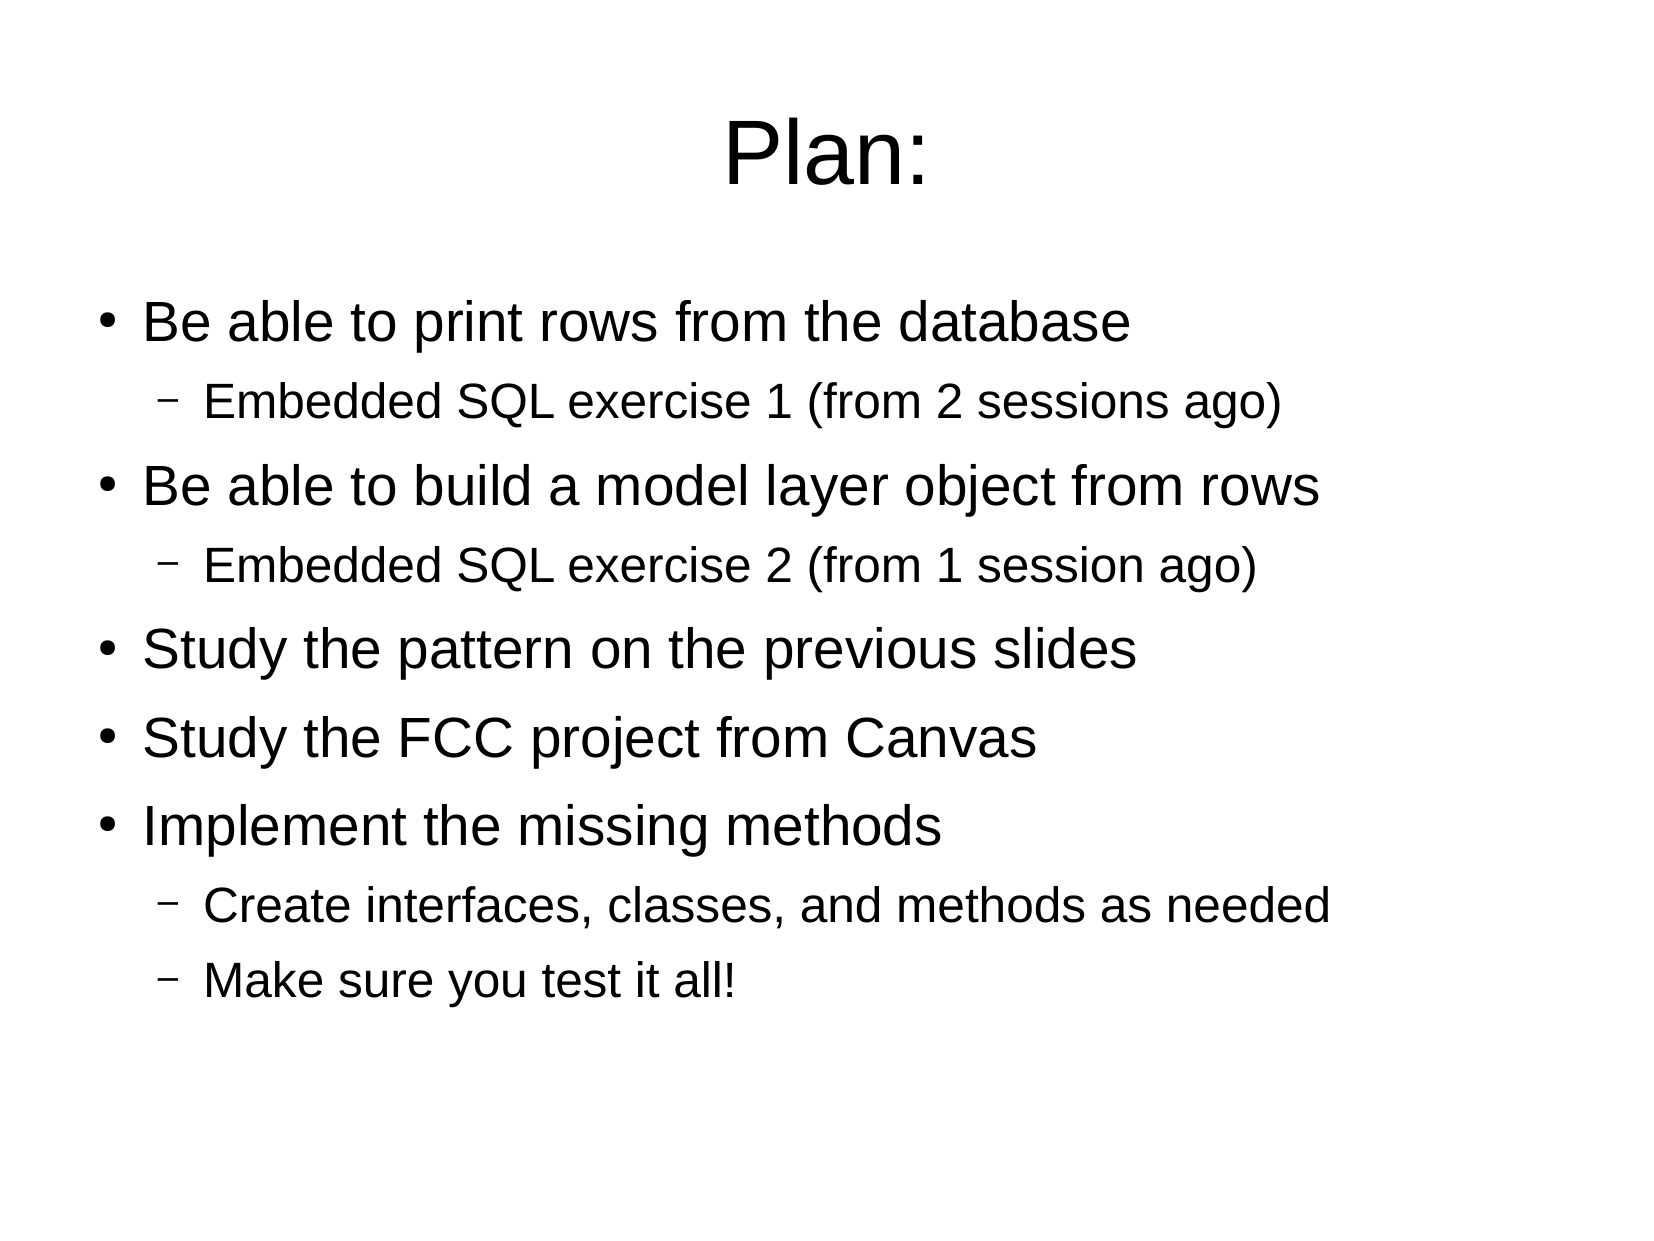

# Plan:
Be able to print rows from the database
Embedded SQL exercise 1 (from 2 sessions ago)
Be able to build a model layer object from rows
Embedded SQL exercise 2 (from 1 session ago)
Study the pattern on the previous slides
Study the FCC project from Canvas
Implement the missing methods
Create interfaces, classes, and methods as needed
Make sure you test it all!